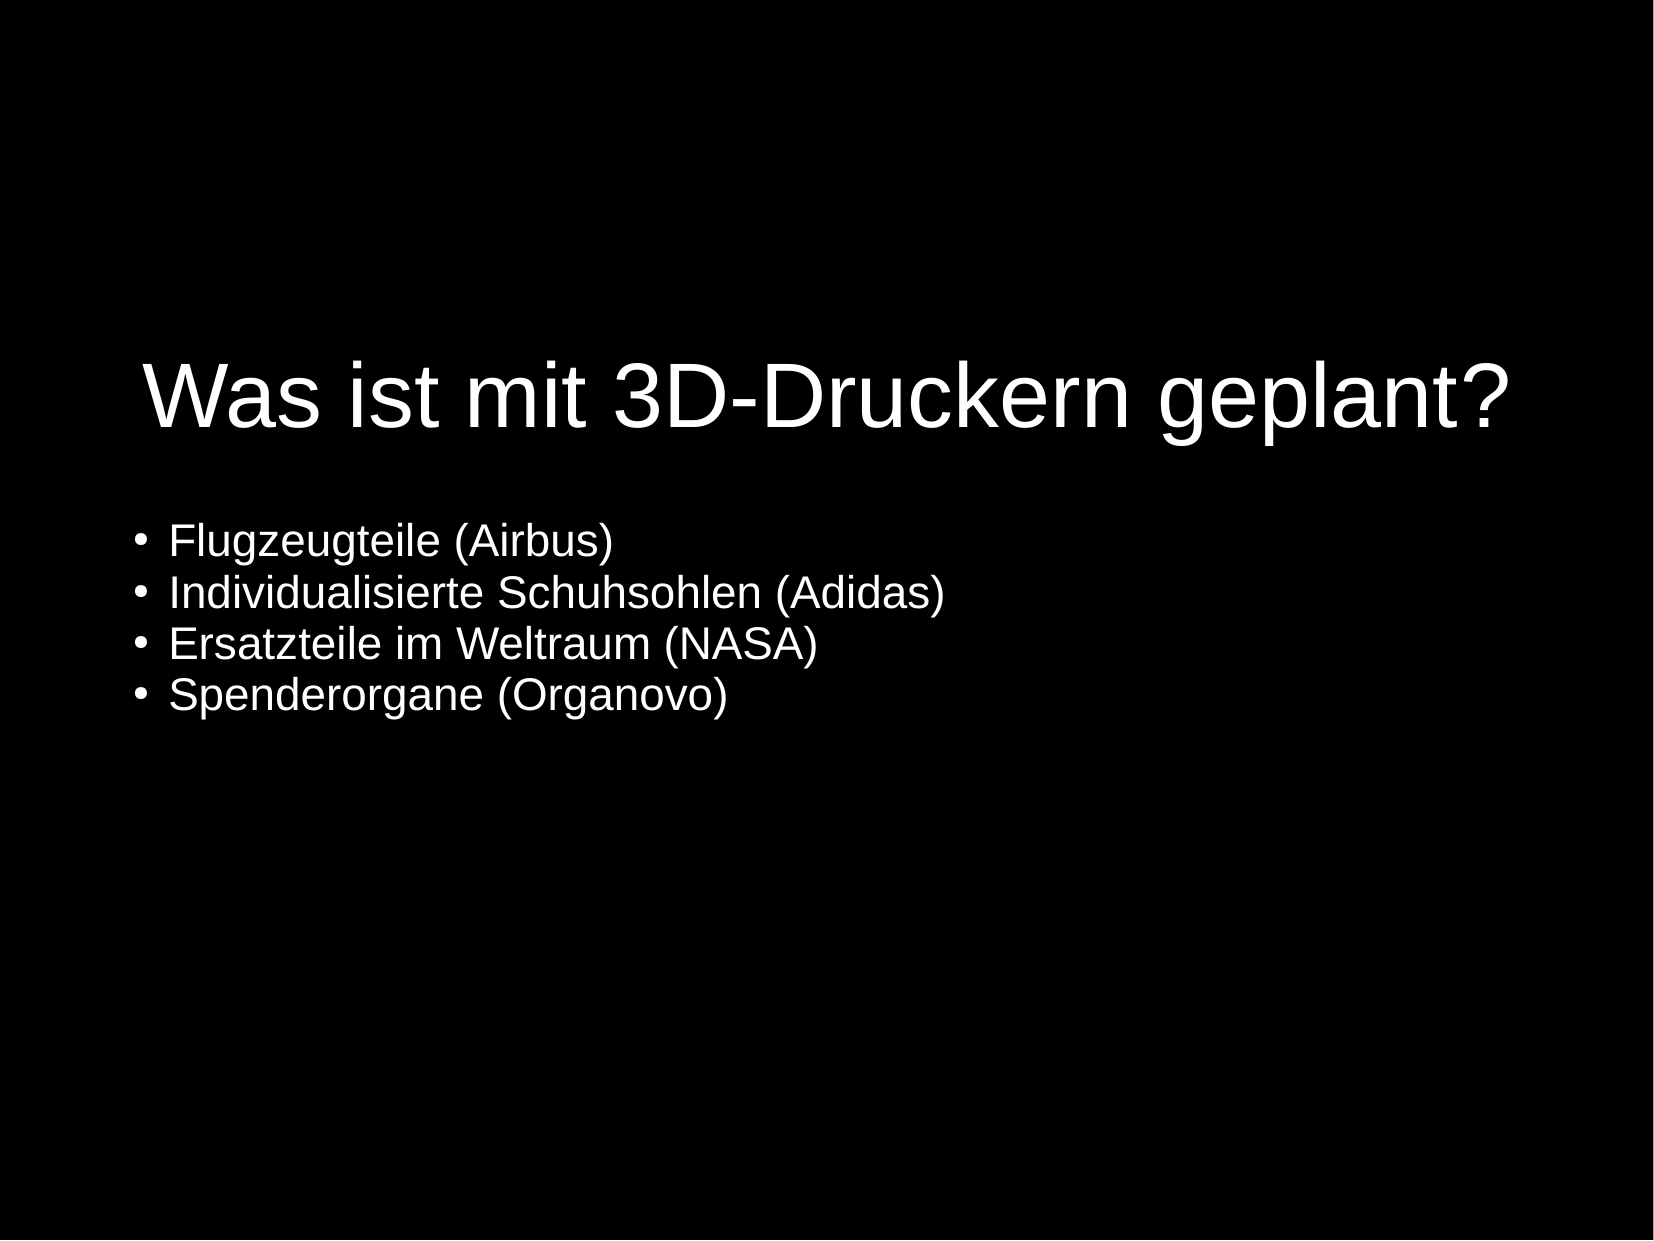

# Was ist mit 3D-Druckern geplant?
Flugzeugteile (Airbus)
Individualisierte Schuhsohlen (Adidas)
Ersatzteile im Weltraum (NASA)
Spenderorgane (Organovo)